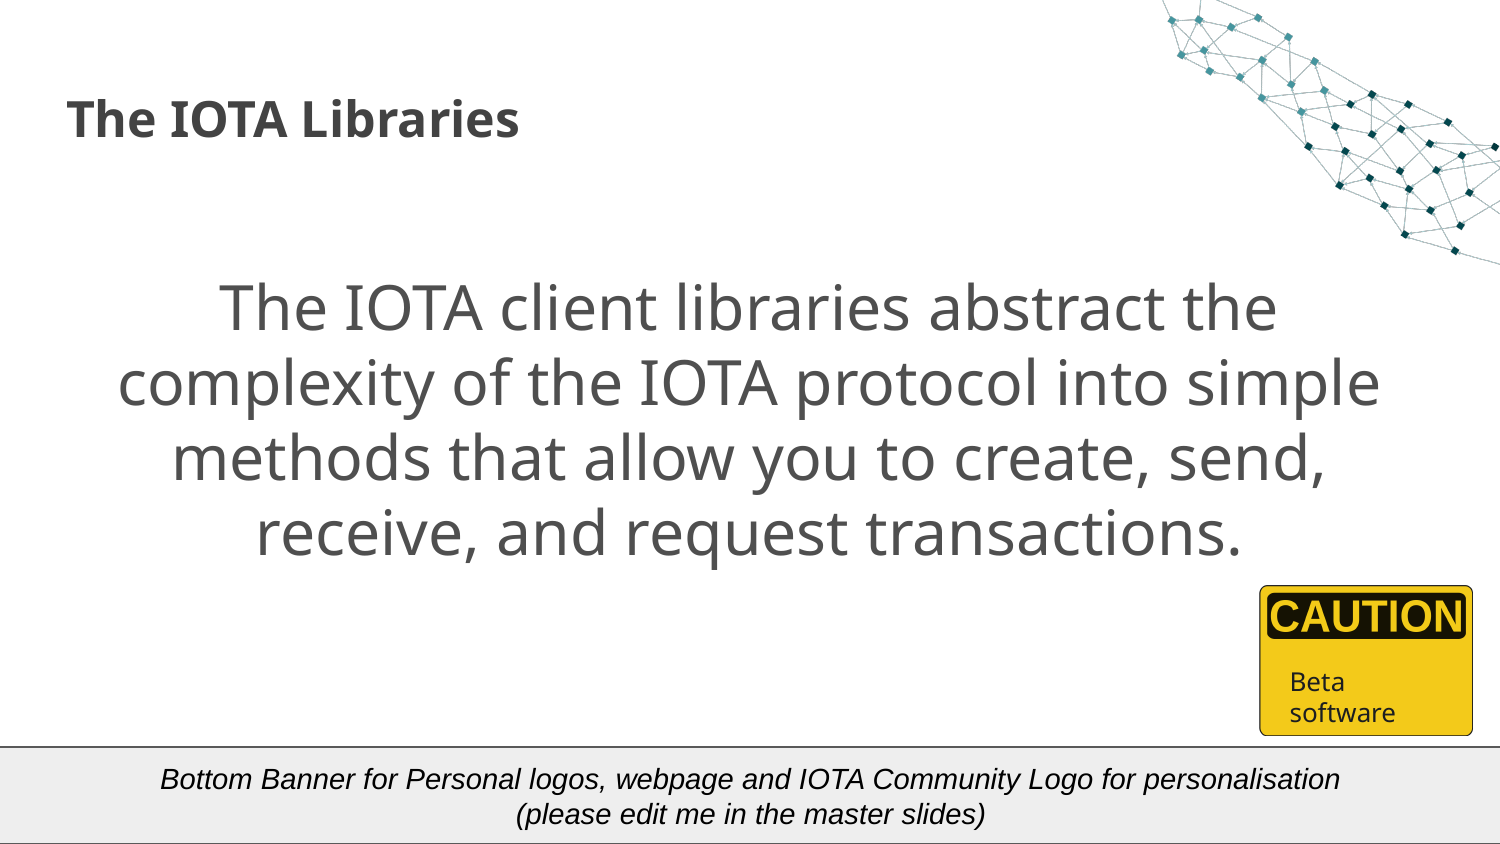

# The IOTA Libraries
The IOTA client libraries abstract the complexity of the IOTA protocol into simple methods that allow you to create, send, receive, and request transactions.
Beta software